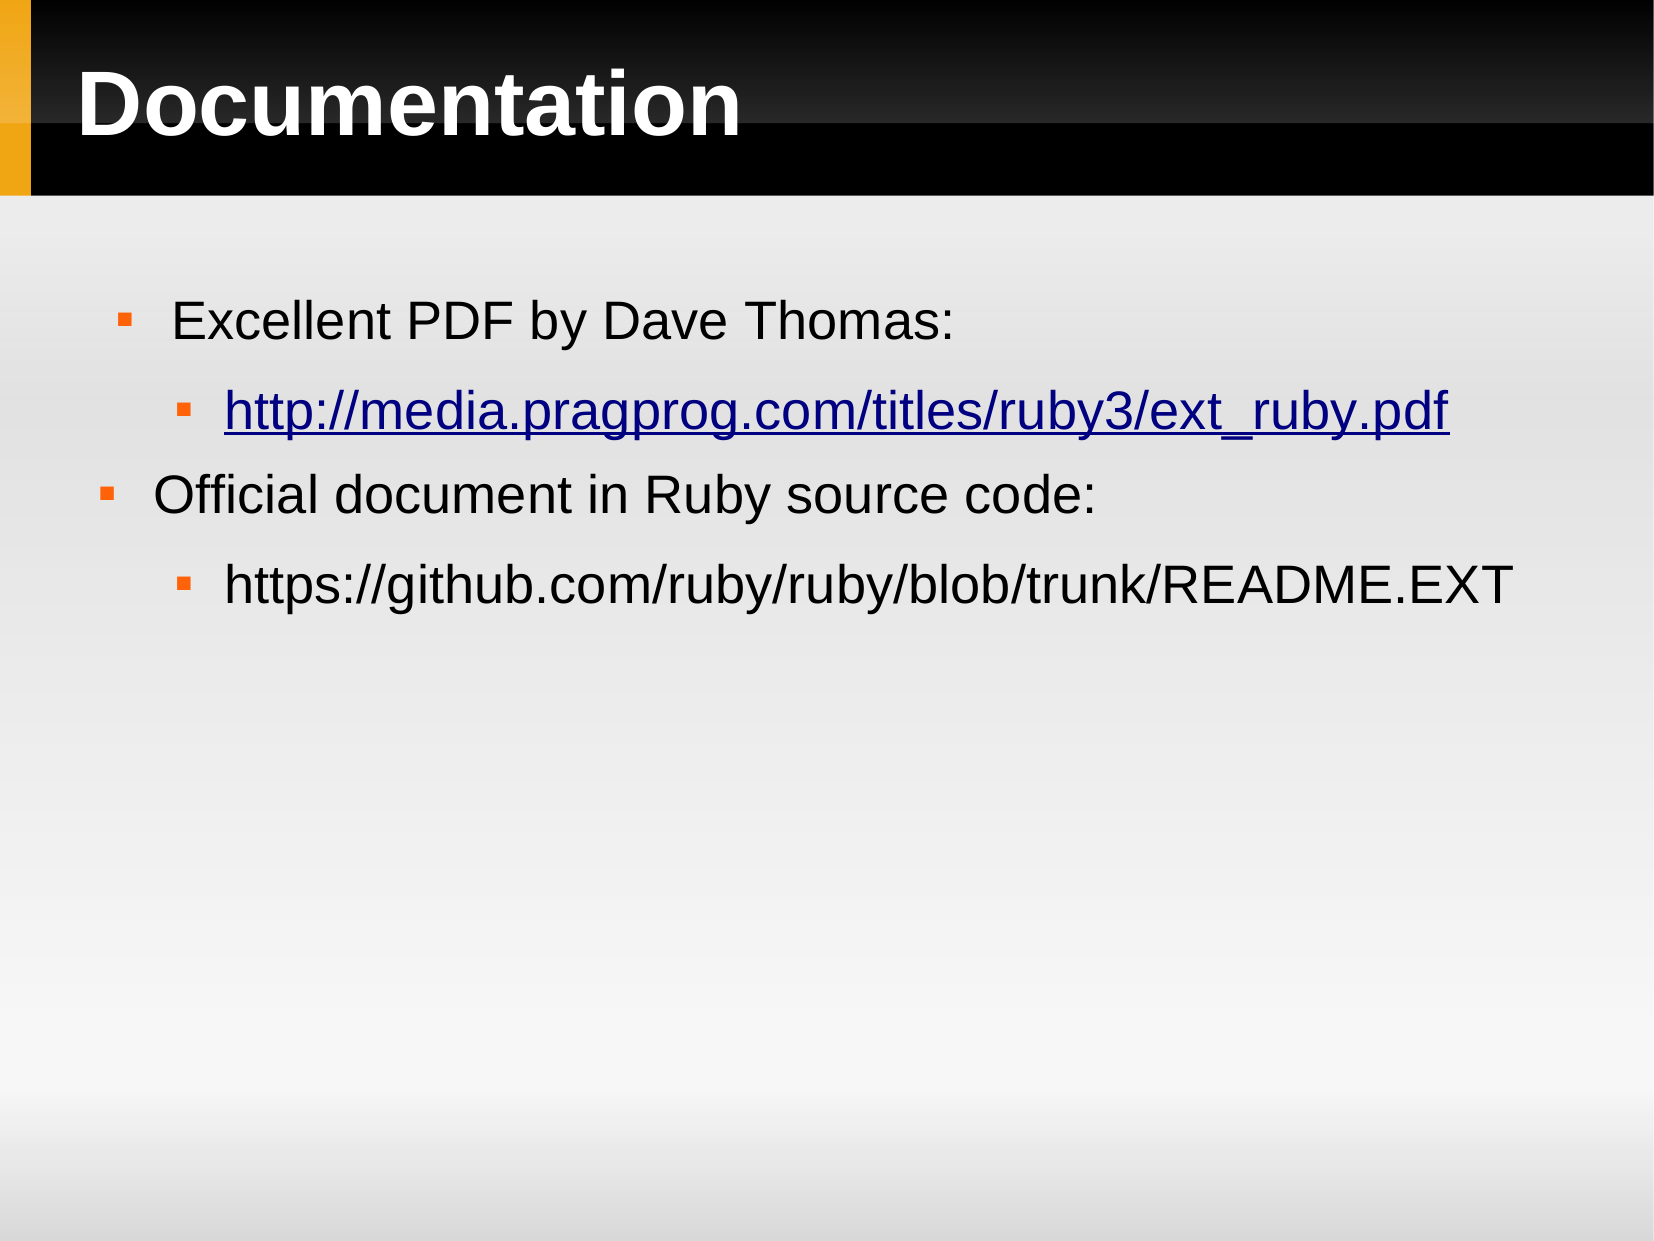

# Documentation
Excellent PDF by Dave Thomas:
http://media.pragprog.com/titles/ruby3/ext_ruby.pdf
Official document in Ruby source code:
https://github.com/ruby/ruby/blob/trunk/README.EXT